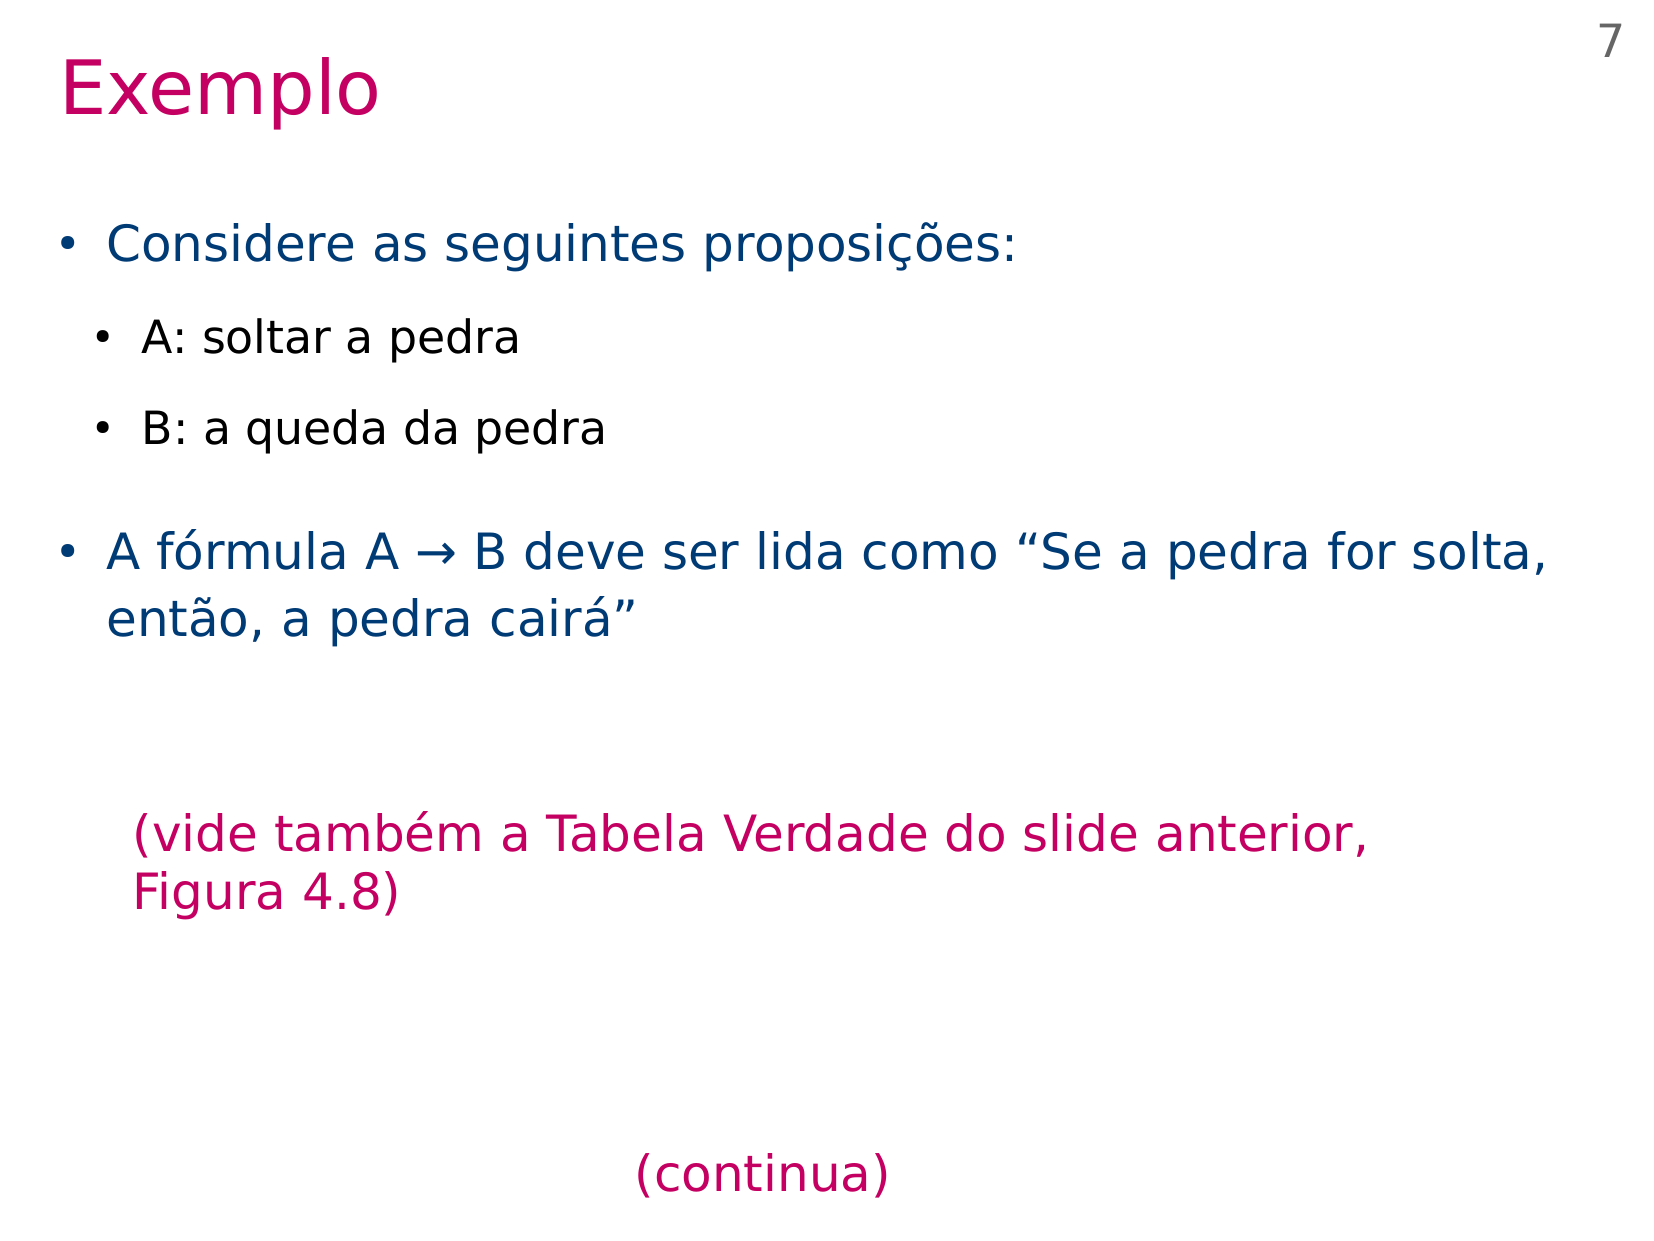

7
# Exemplo
Considere as seguintes proposições:
A: soltar a pedra
B: a queda da pedra
A fórmula A → B deve ser lida como “Se a pedra for solta, então, a pedra cairá”
(vide também a Tabela Verdade do slide anterior, Figura 4.8)
(continua)